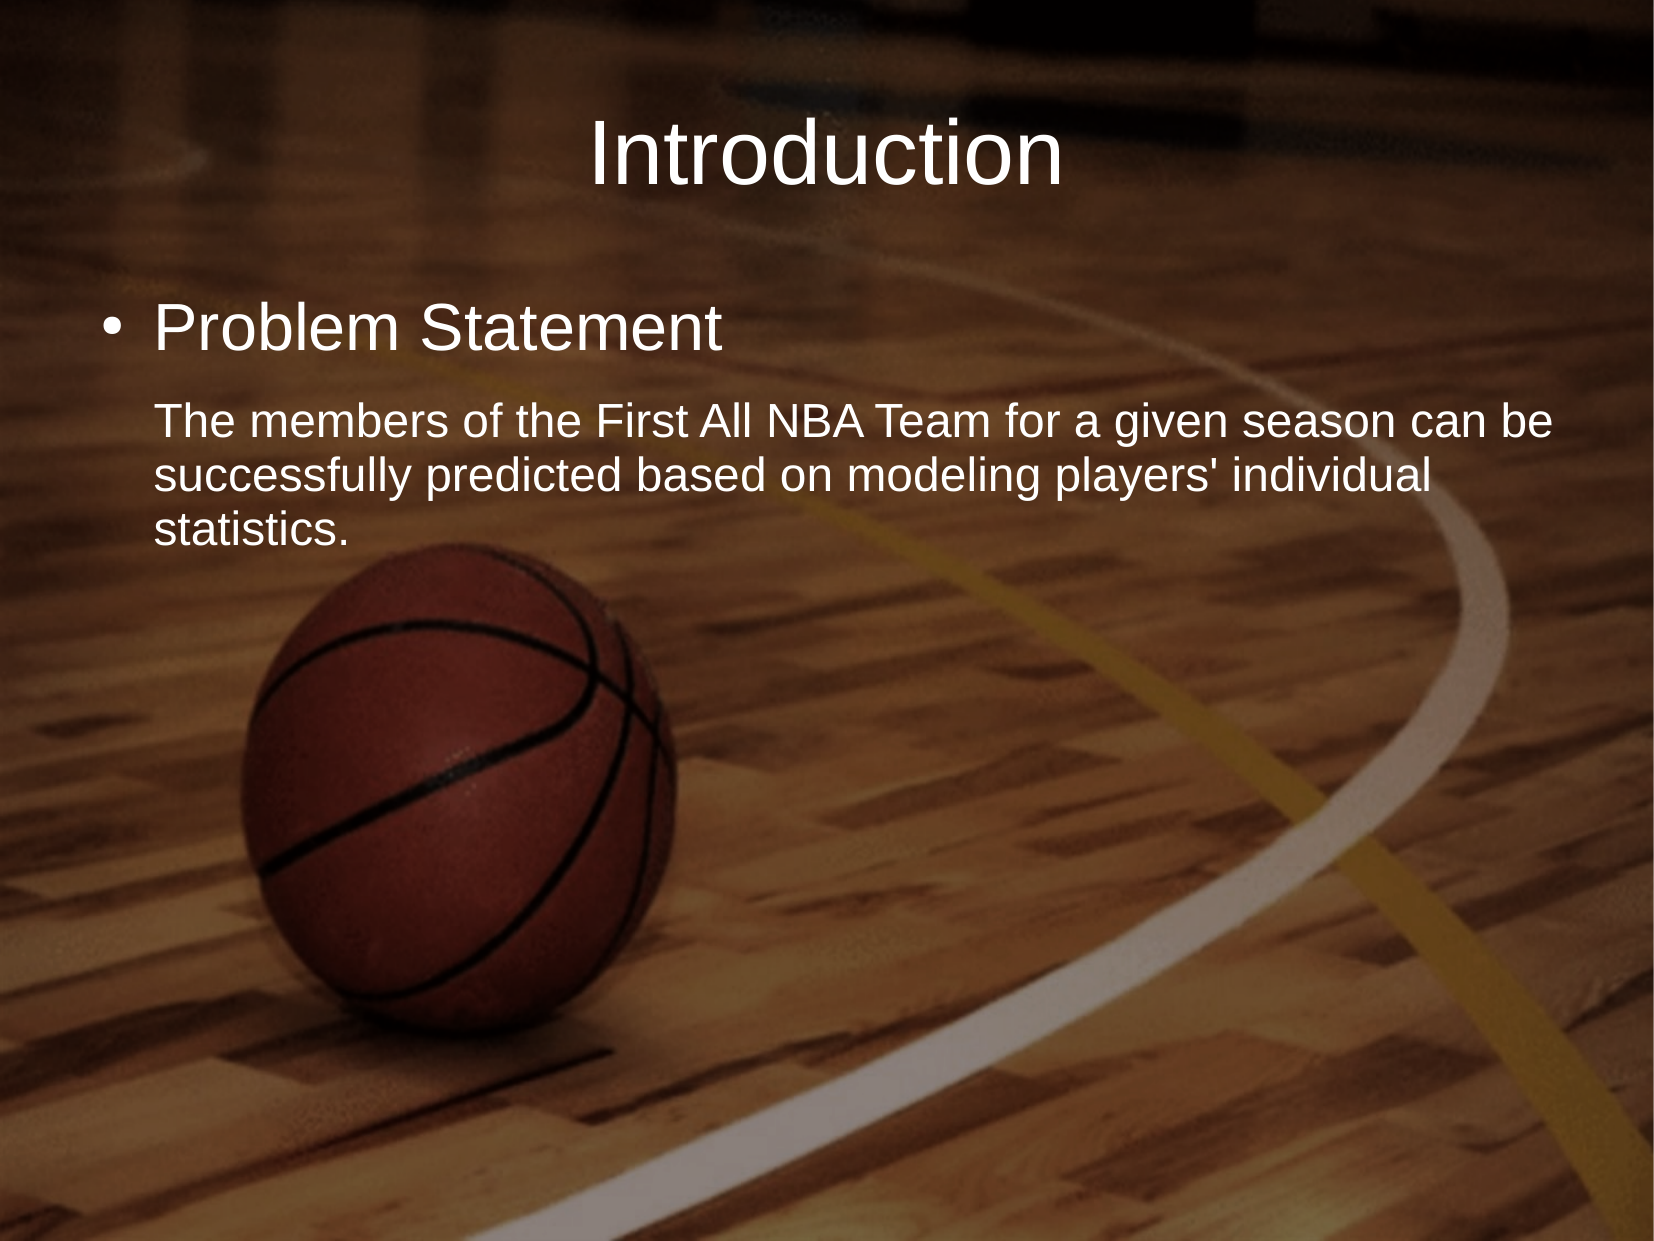

# Introduction
Problem Statement
The members of the First All NBA Team for a given season can be successfully predicted based on modeling players' individual statistics.